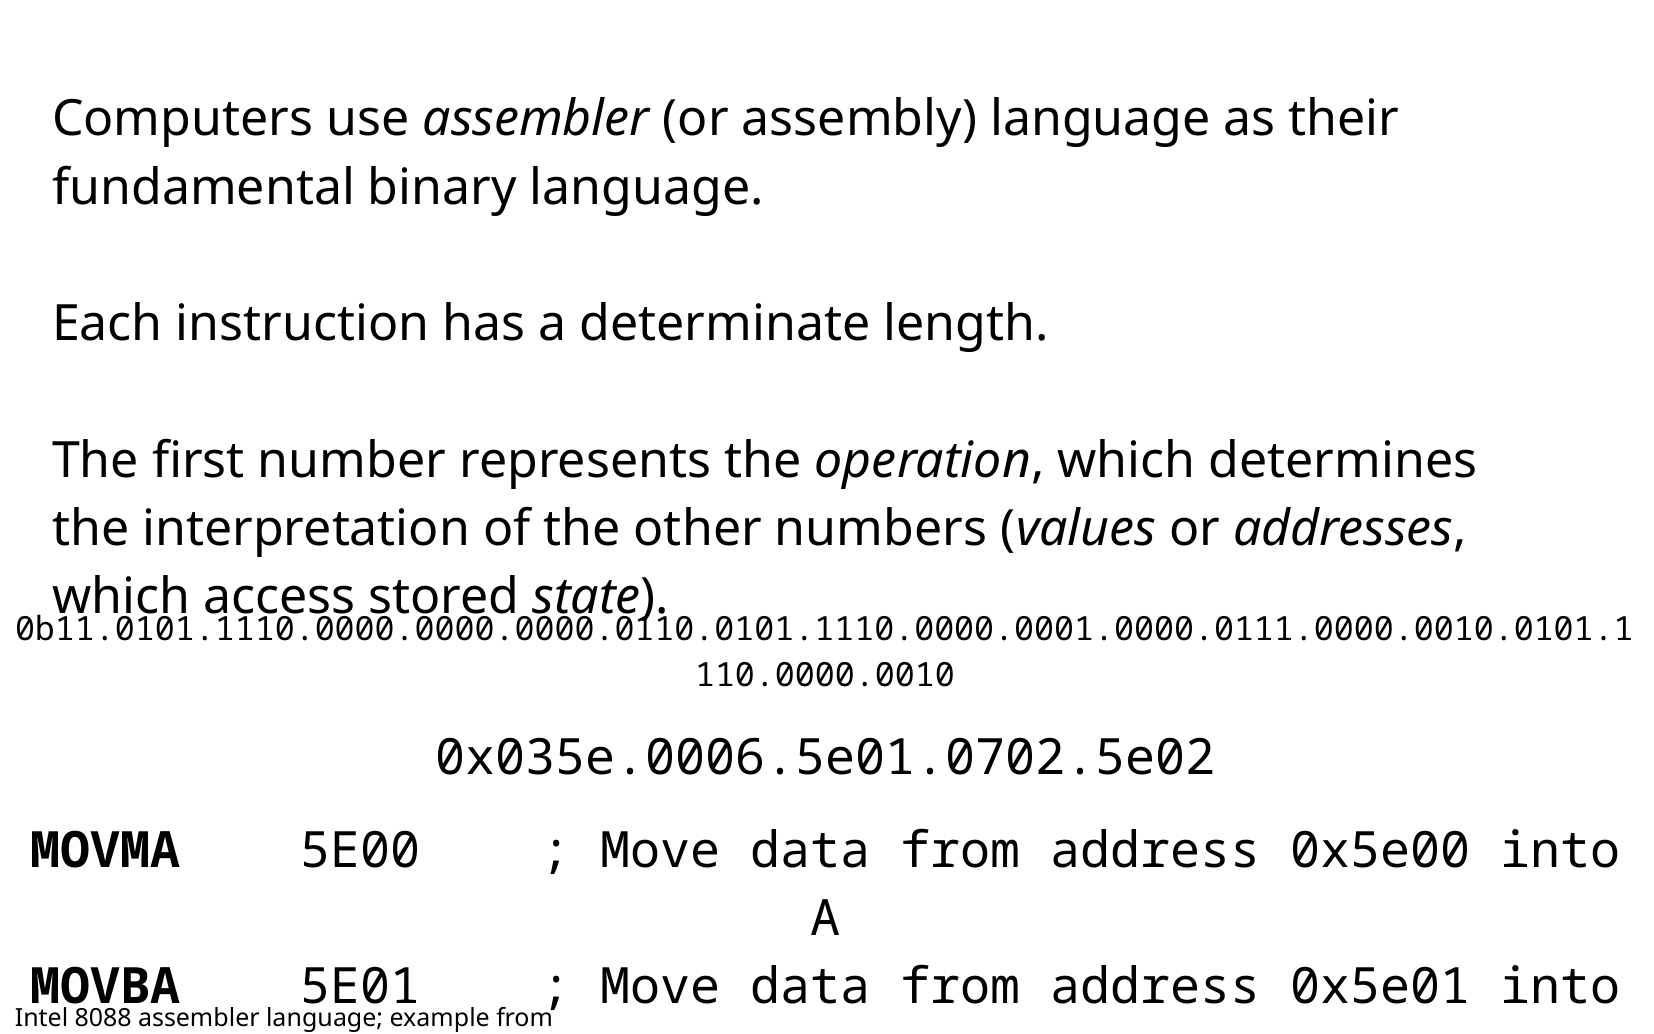

Computers use assembler (or assembly) language as their fundamental binary language.
Each instruction has a determinate length.
The first number represents the operation, which determines the interpretation of the other numbers (values or addresses, which access stored state).
0b11.0101.1110.0000.0000.0000.0110.0101.1110.0000.0001.0000.0111.0000.0010.0101.1110.0000.0010
0x035e.0006.5e01.0702.5e02
MOVMA 5E00 ; Move data from address 0x5e00 into A
MOVBA 5E01 ; Move data from address 0x5e01 into A
ADDAB ; Add A and B and put result in A
MOVAM 5E02 ; Move data from A to address 0x5e02
Intel 8088 assembler language; example from https://faculty.etsu.edu/tarnoff/ntes2150/assembly/assembly.htm